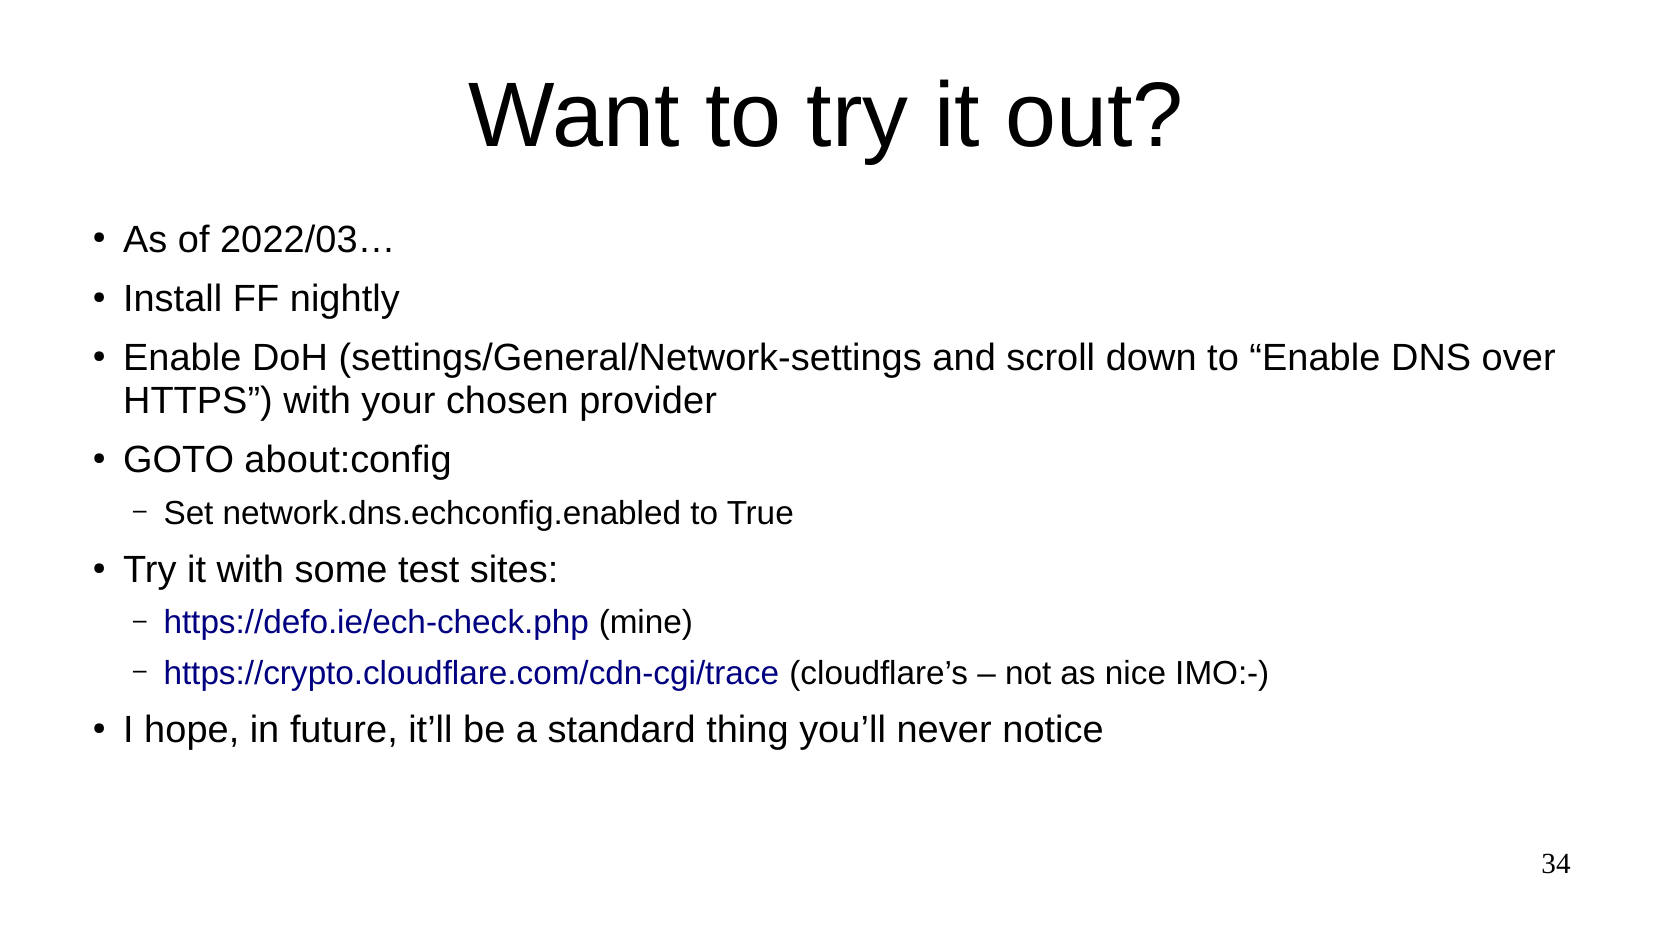

# Want to try it out?
As of 2022/03…
Install FF nightly
Enable DoH (settings/General/Network-settings and scroll down to “Enable DNS over HTTPS”) with your chosen provider
GOTO about:config
Set network.dns.echconfig.enabled to True
Try it with some test sites:
https://defo.ie/ech-check.php (mine)
https://crypto.cloudflare.com/cdn-cgi/trace (cloudflare’s – not as nice IMO:-)
I hope, in future, it’ll be a standard thing you’ll never notice
34